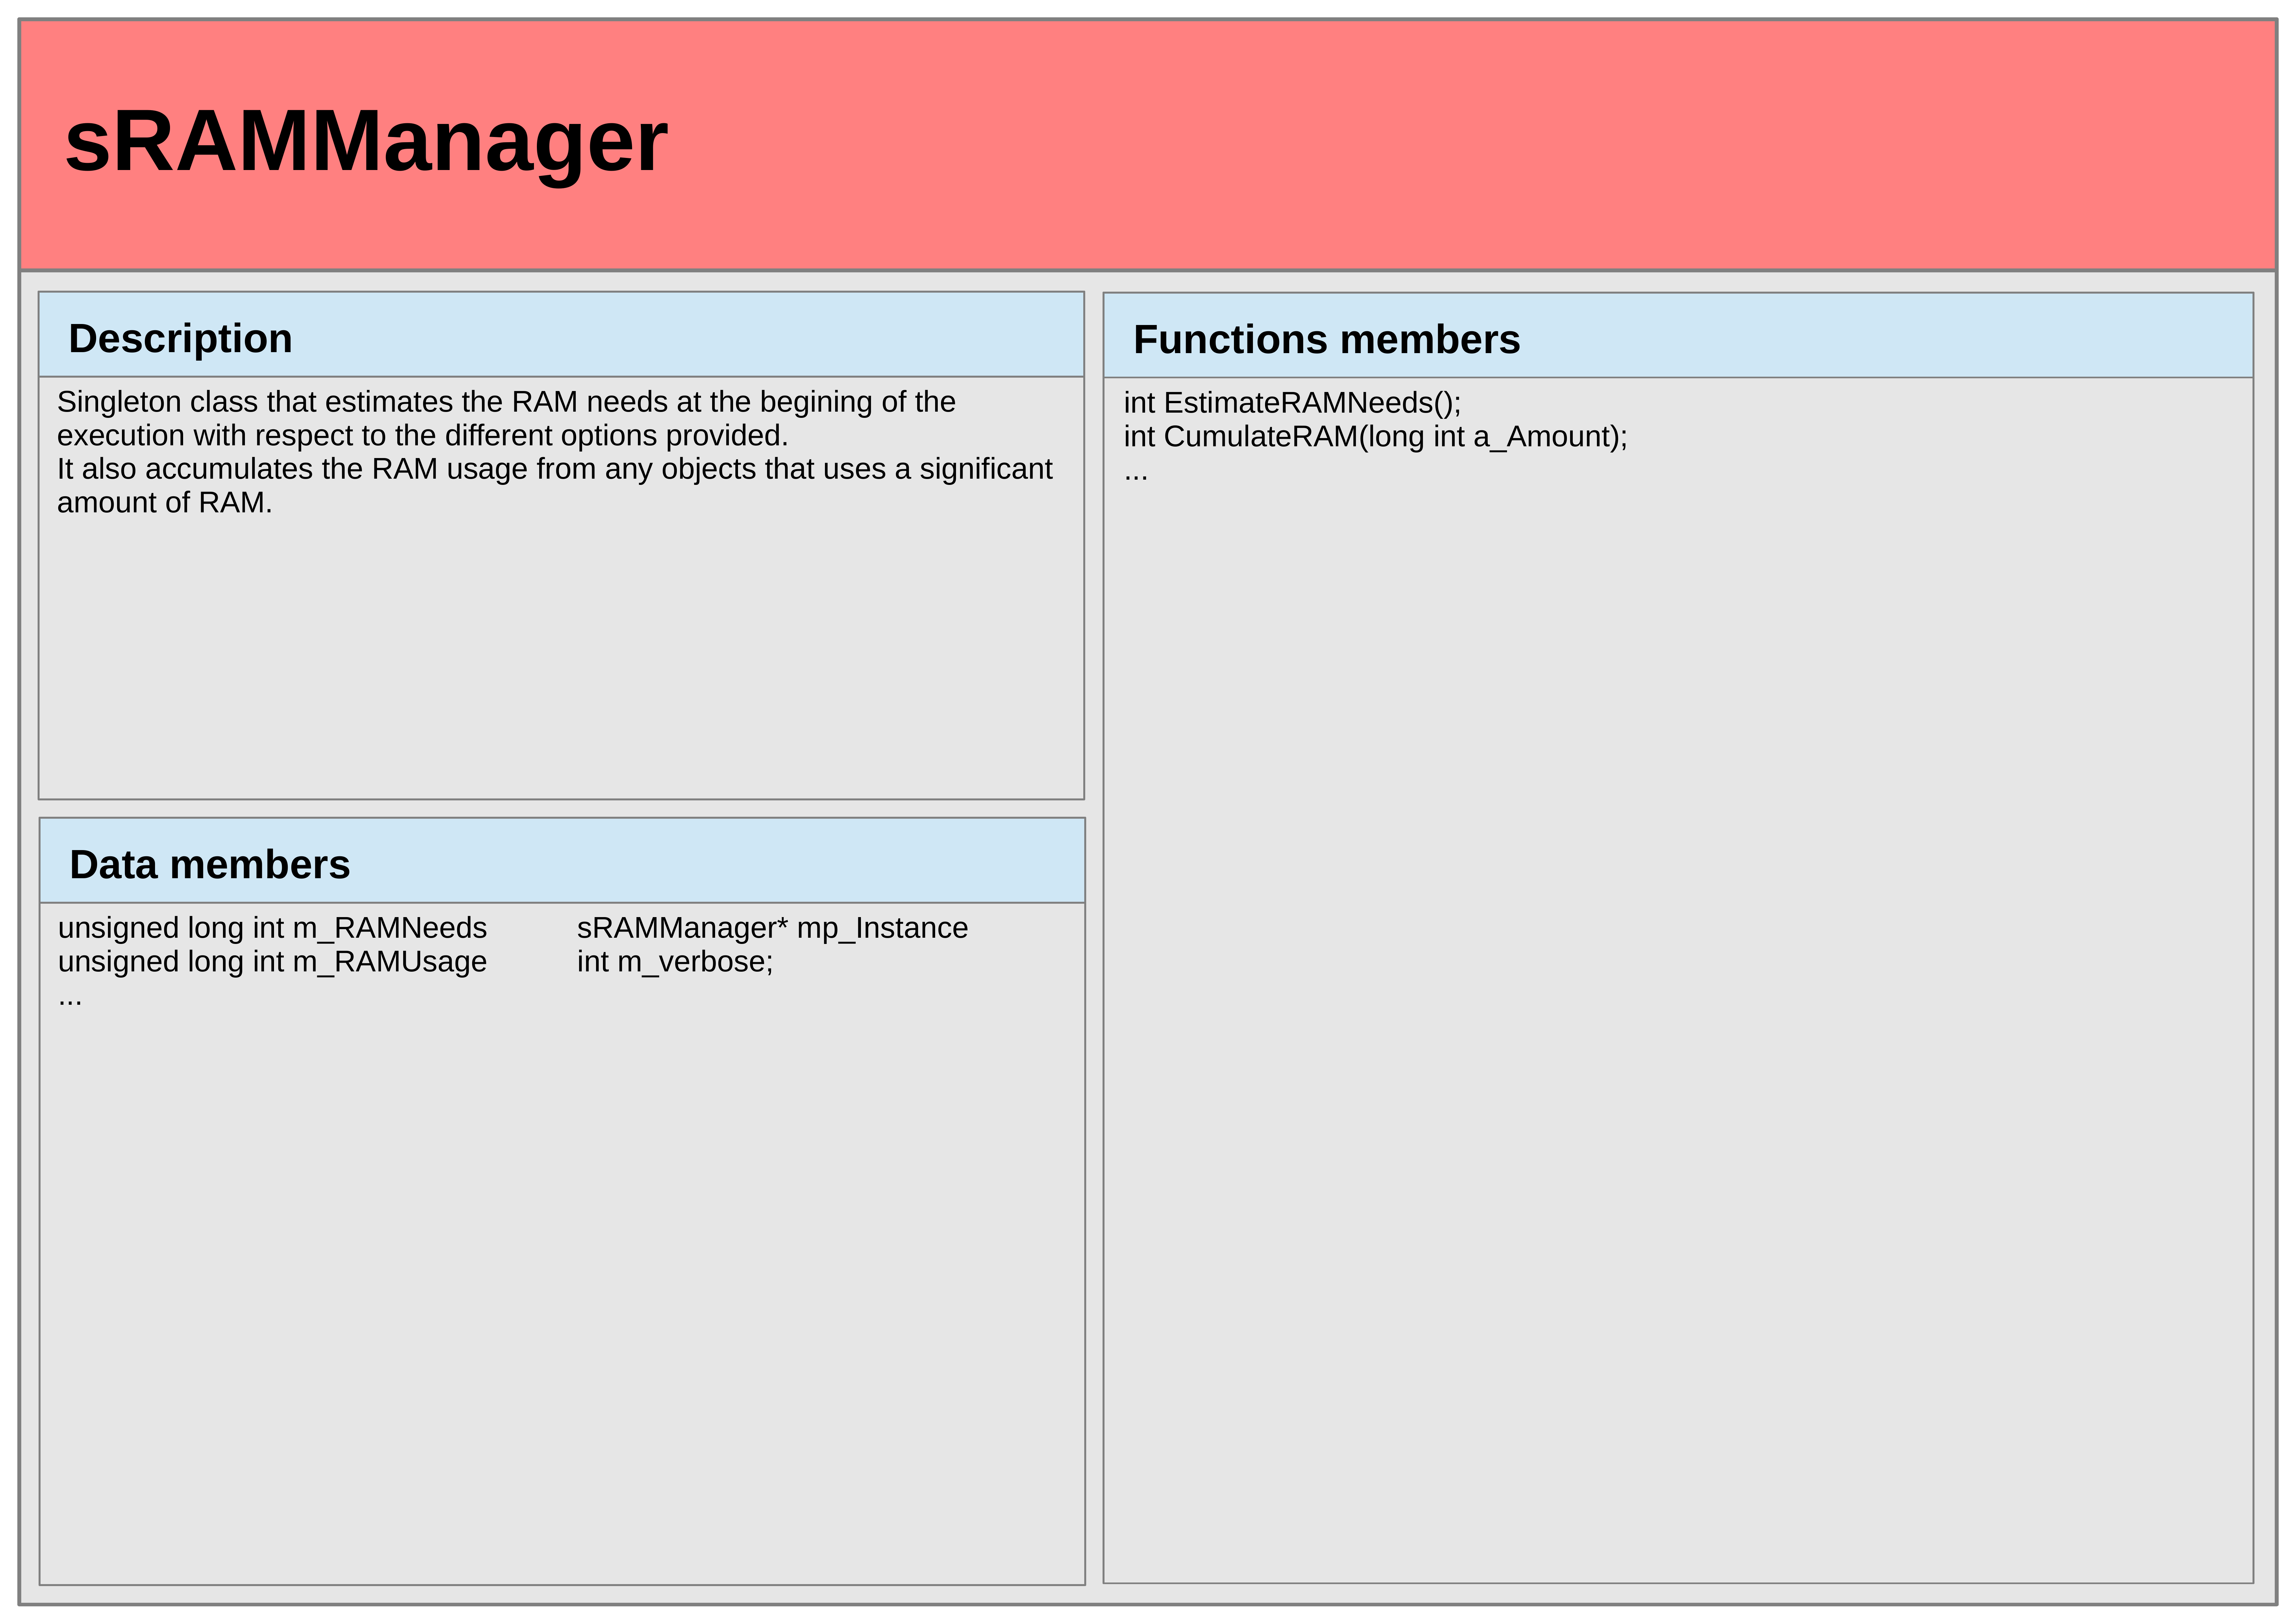

sRAMManager
Description
Functions members
Singleton class that estimates the RAM needs at the begining of the execution with respect to the different options provided.
It also accumulates the RAM usage from any objects that uses a significant amount of RAM.
int EstimateRAMNeeds();
int CumulateRAM(long int a_Amount);
...
Data members
unsigned long int m_RAMNeeds
unsigned long int m_RAMUsage
...
sRAMManager* mp_Instance
int m_verbose;